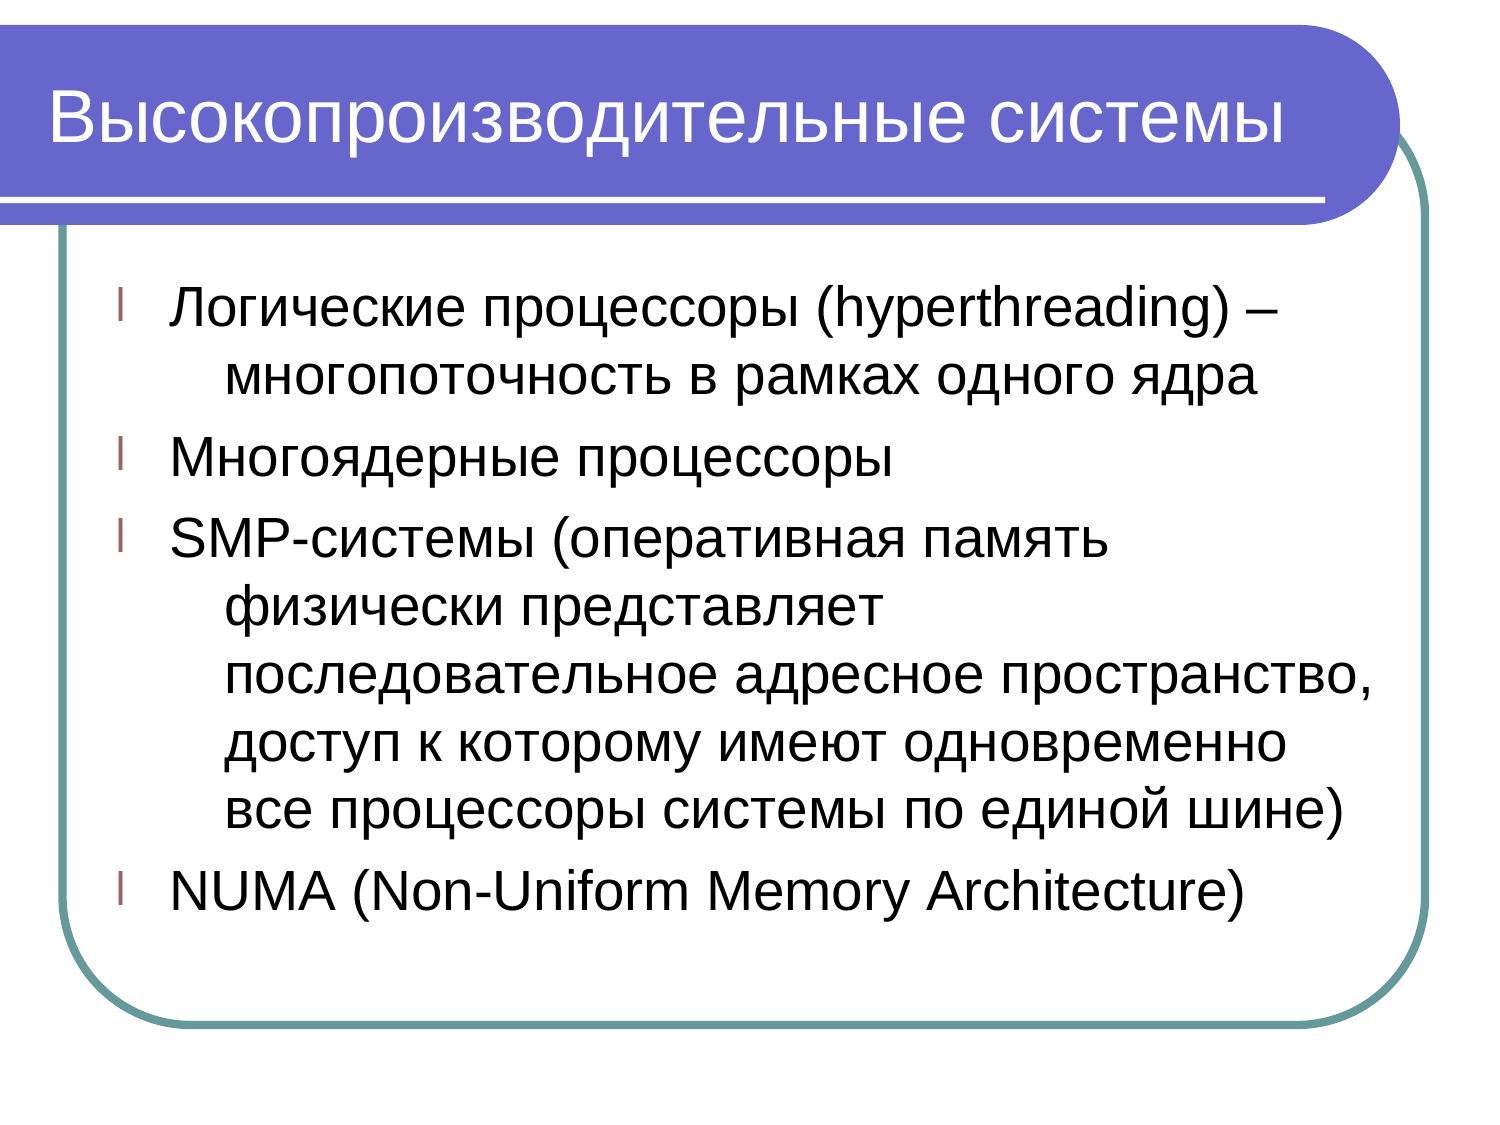

# Высокопроизводительные системы
Логические процессоры (hyperthreading) – многопоточность в рамках одного ядра
Многоядерные процессоры
SMP-системы (оперативная память физически представляет последовательное адресное пространство, доступ к которому имеют одновременно все процессоры системы по единой шине)
NUMA (Non-Uniform Memory Architecture)